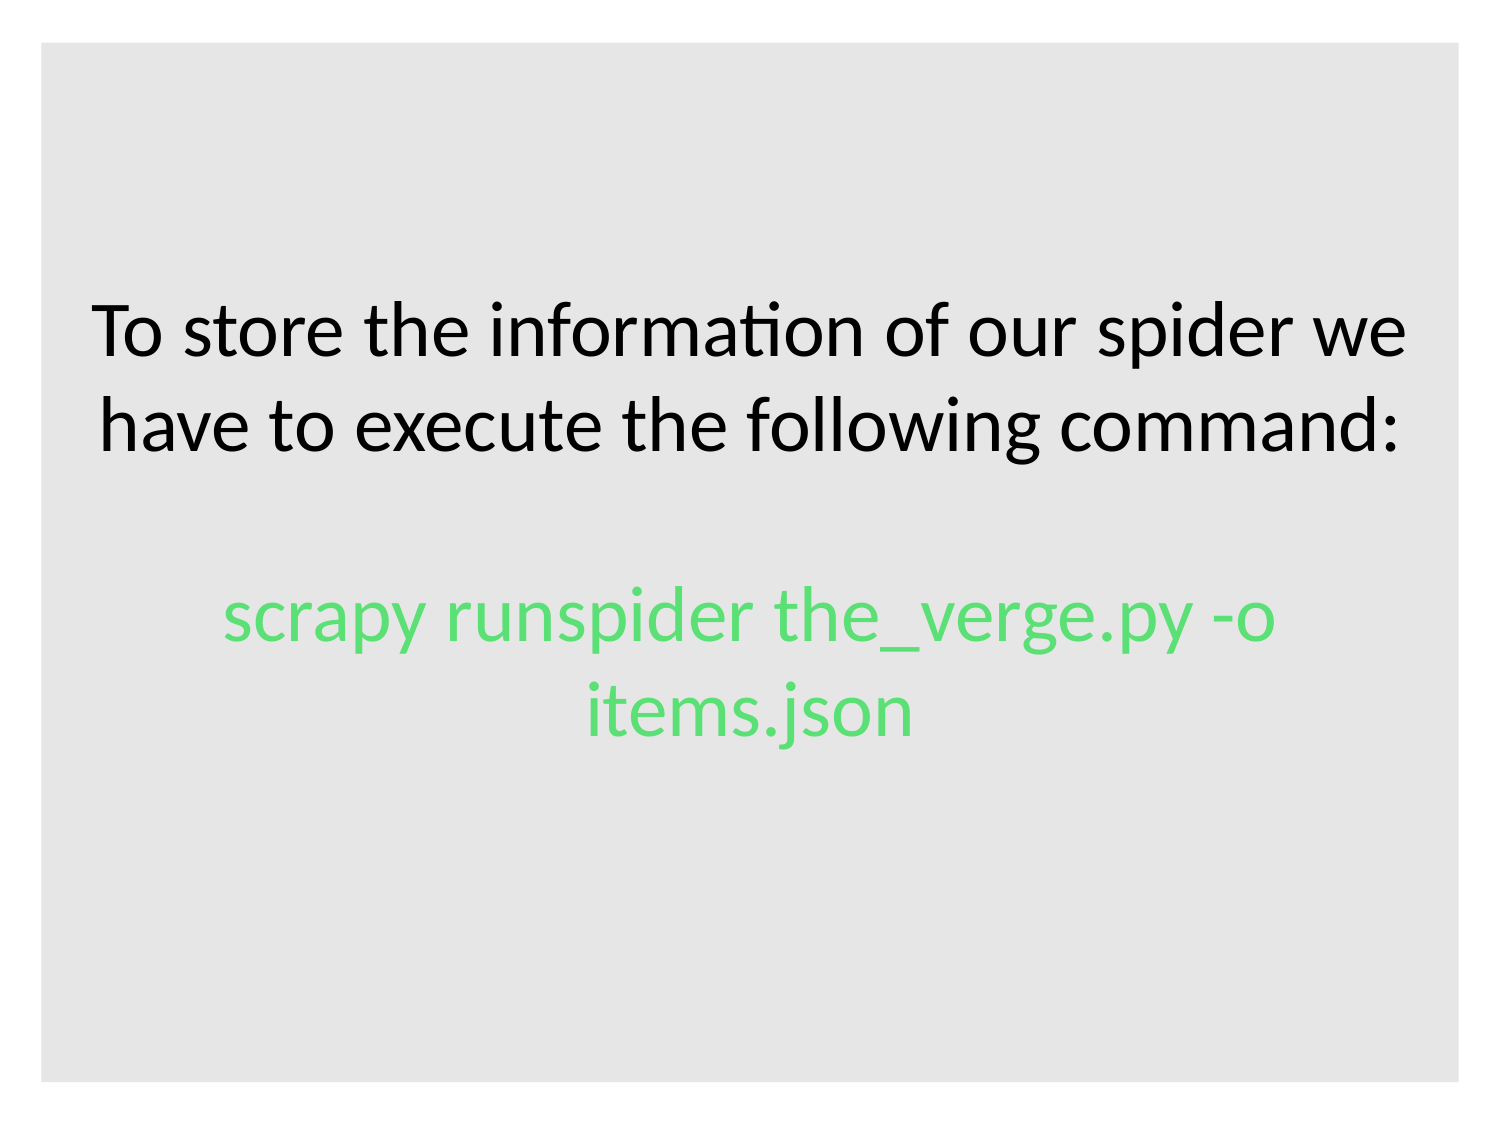

To store the information of our spider we have to execute the following command:
scrapy runspider the_verge.py -o items.json